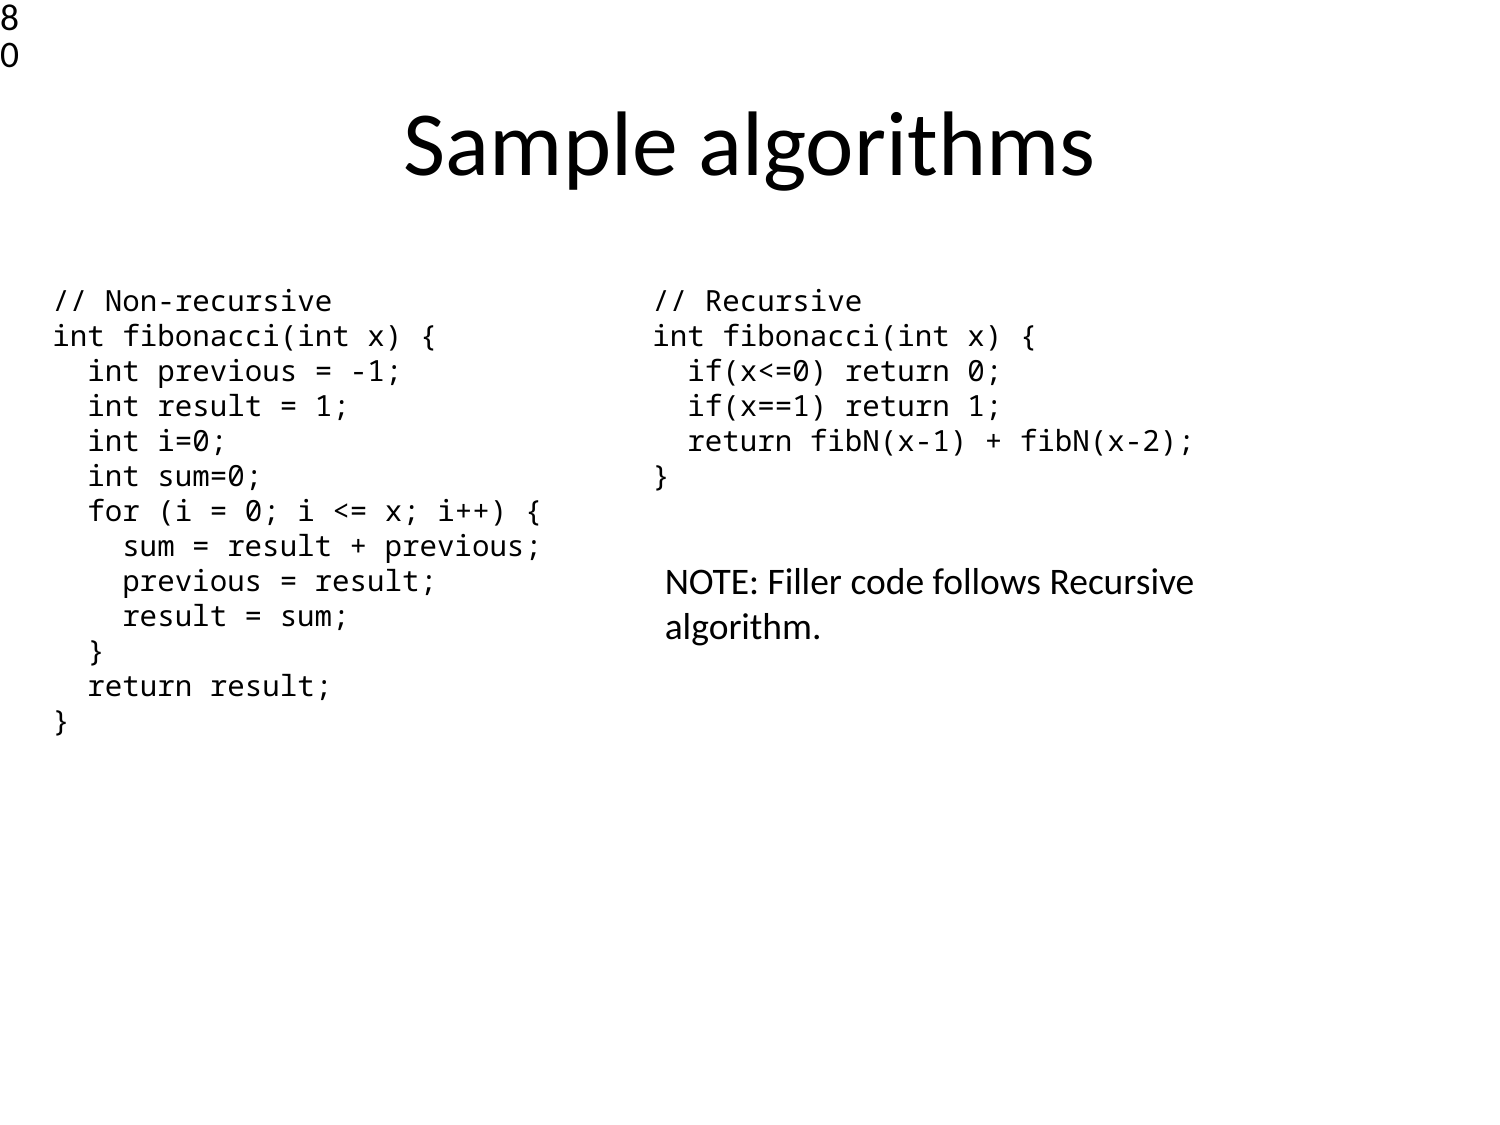

# Sample algorithms
// Non-recursive
int fibonacci(int x) {
 int previous = -1;
 int result = 1;
 int i=0;
 int sum=0;
 for (i = 0; i <= x; i++) {
 sum = result + previous;
 previous = result;
 result = sum;
 }
 return result;
}
// Recursive
int fibonacci(int x) {
 if(x<=0) return 0;
 if(x==1) return 1;
 return fibN(x-1) + fibN(x-2);
}
NOTE: Filler code follows Recursive algorithm.